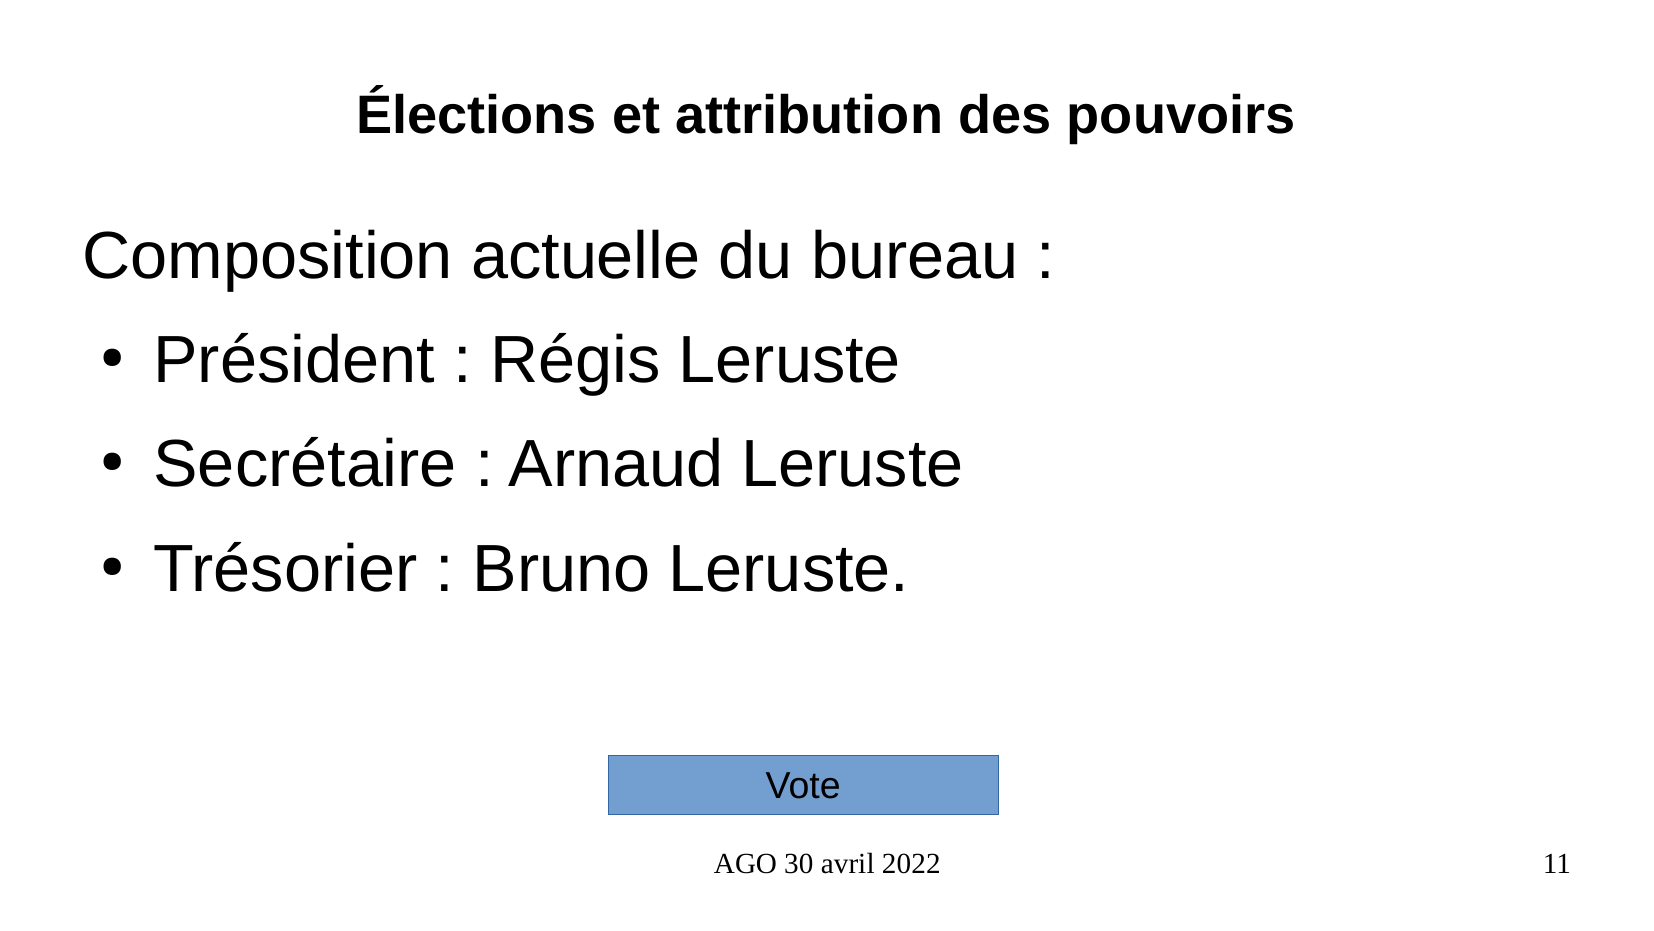

# Élections et attribution des pouvoirs
Composition actuelle du bureau :
Président : Régis Leruste
Secrétaire : Arnaud Leruste
Trésorier : Bruno Leruste.
Vote
AGO 30 avril 2022
11